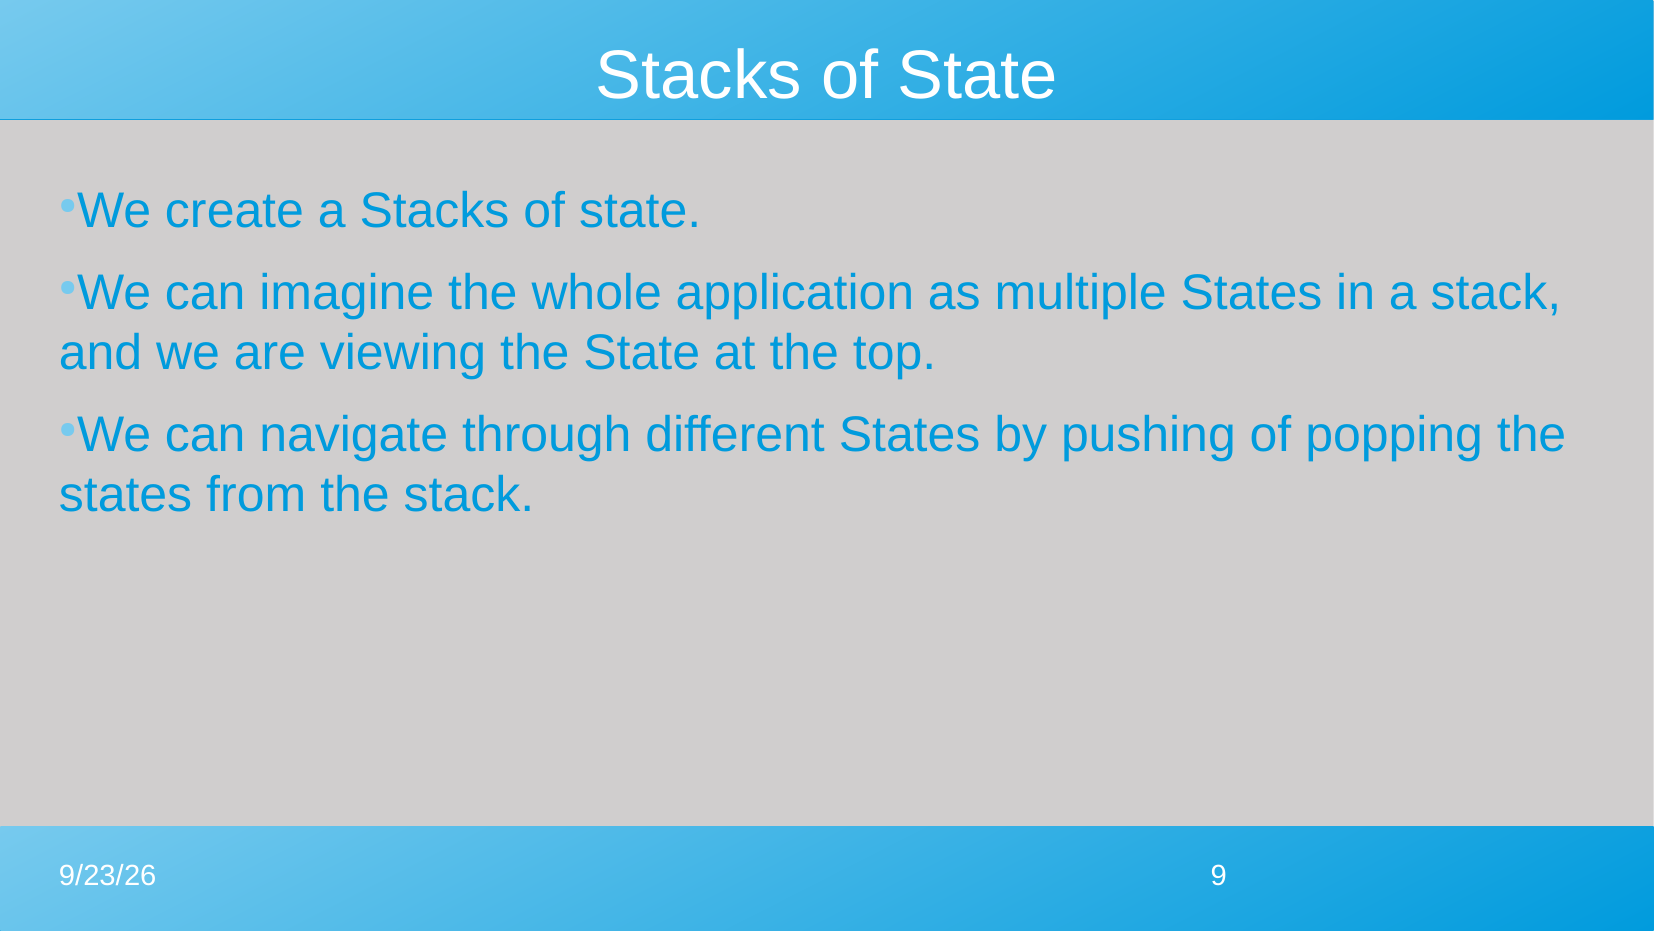

# Stacks of State
We create a Stacks of state.
We can imagine the whole application as multiple States in a stack, and we are viewing the State at the top.
We can navigate through different States by pushing of popping the states from the stack.